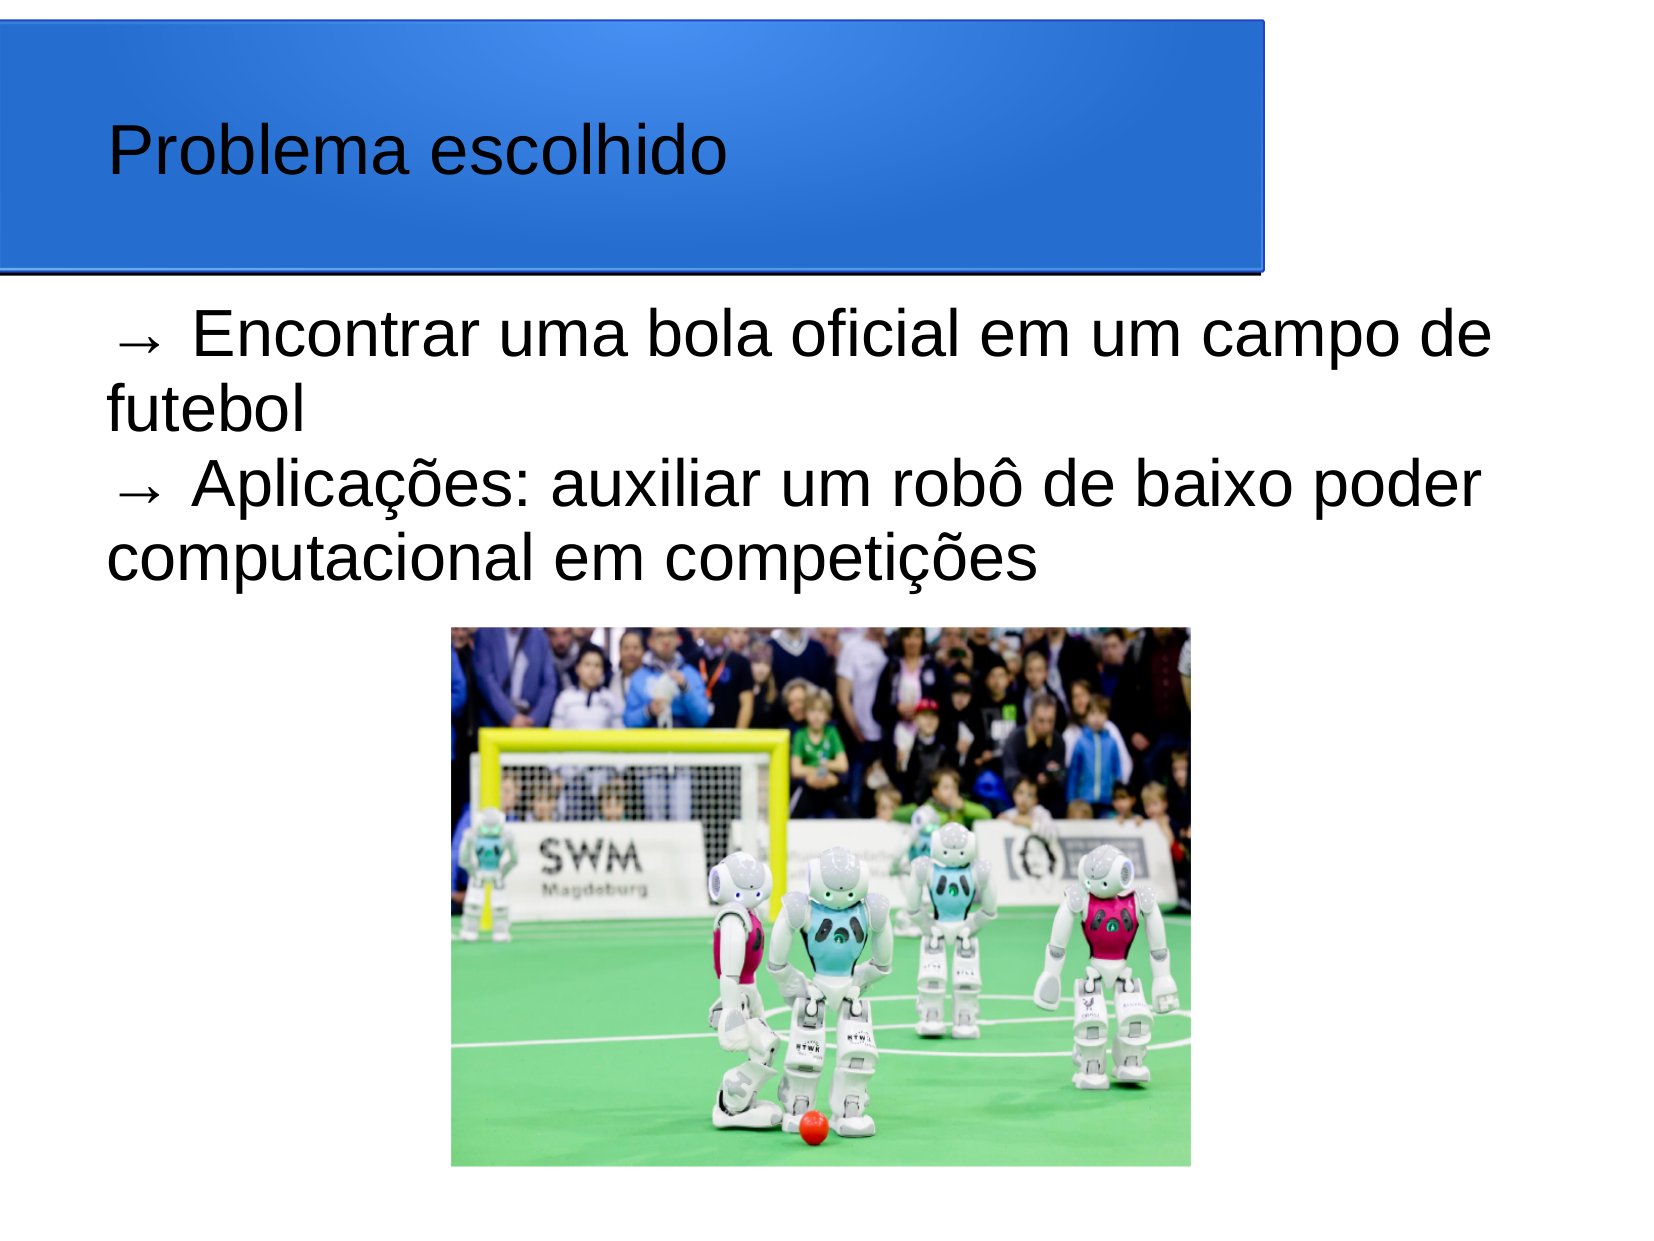

# Problema escolhido
→ Encontrar uma bola oficial em um campo de futebol
→ Aplicações: auxiliar um robô de baixo poder computacional em competições